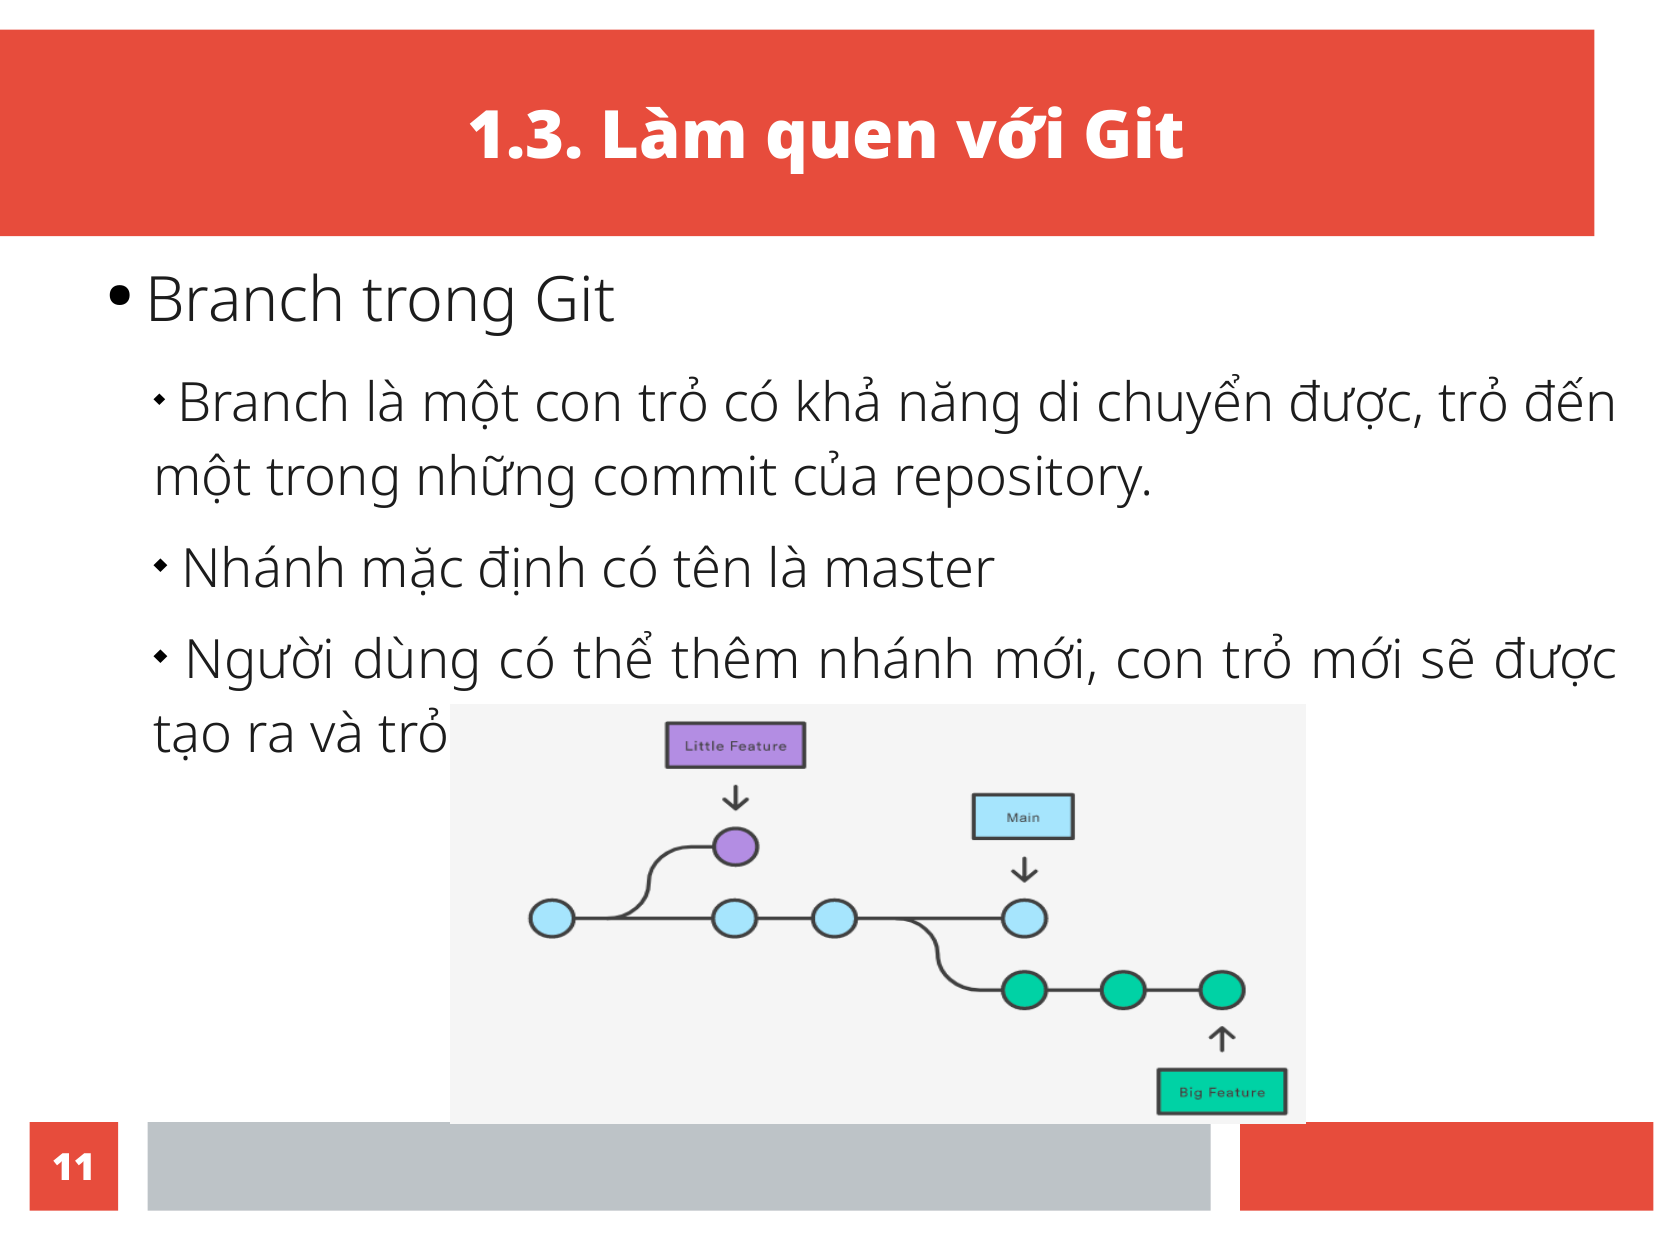

# 1.3. Làm quen với Git
 Branch trong Git
 Branch là một con trỏ có khả năng di chuyển được, trỏ đến một trong những commit của repository.
 Nhánh mặc định có tên là master
 Người dùng có thể thêm nhánh mới, con trỏ mới sẽ được tạo ra và trỏ vào commit hiện tại.
11